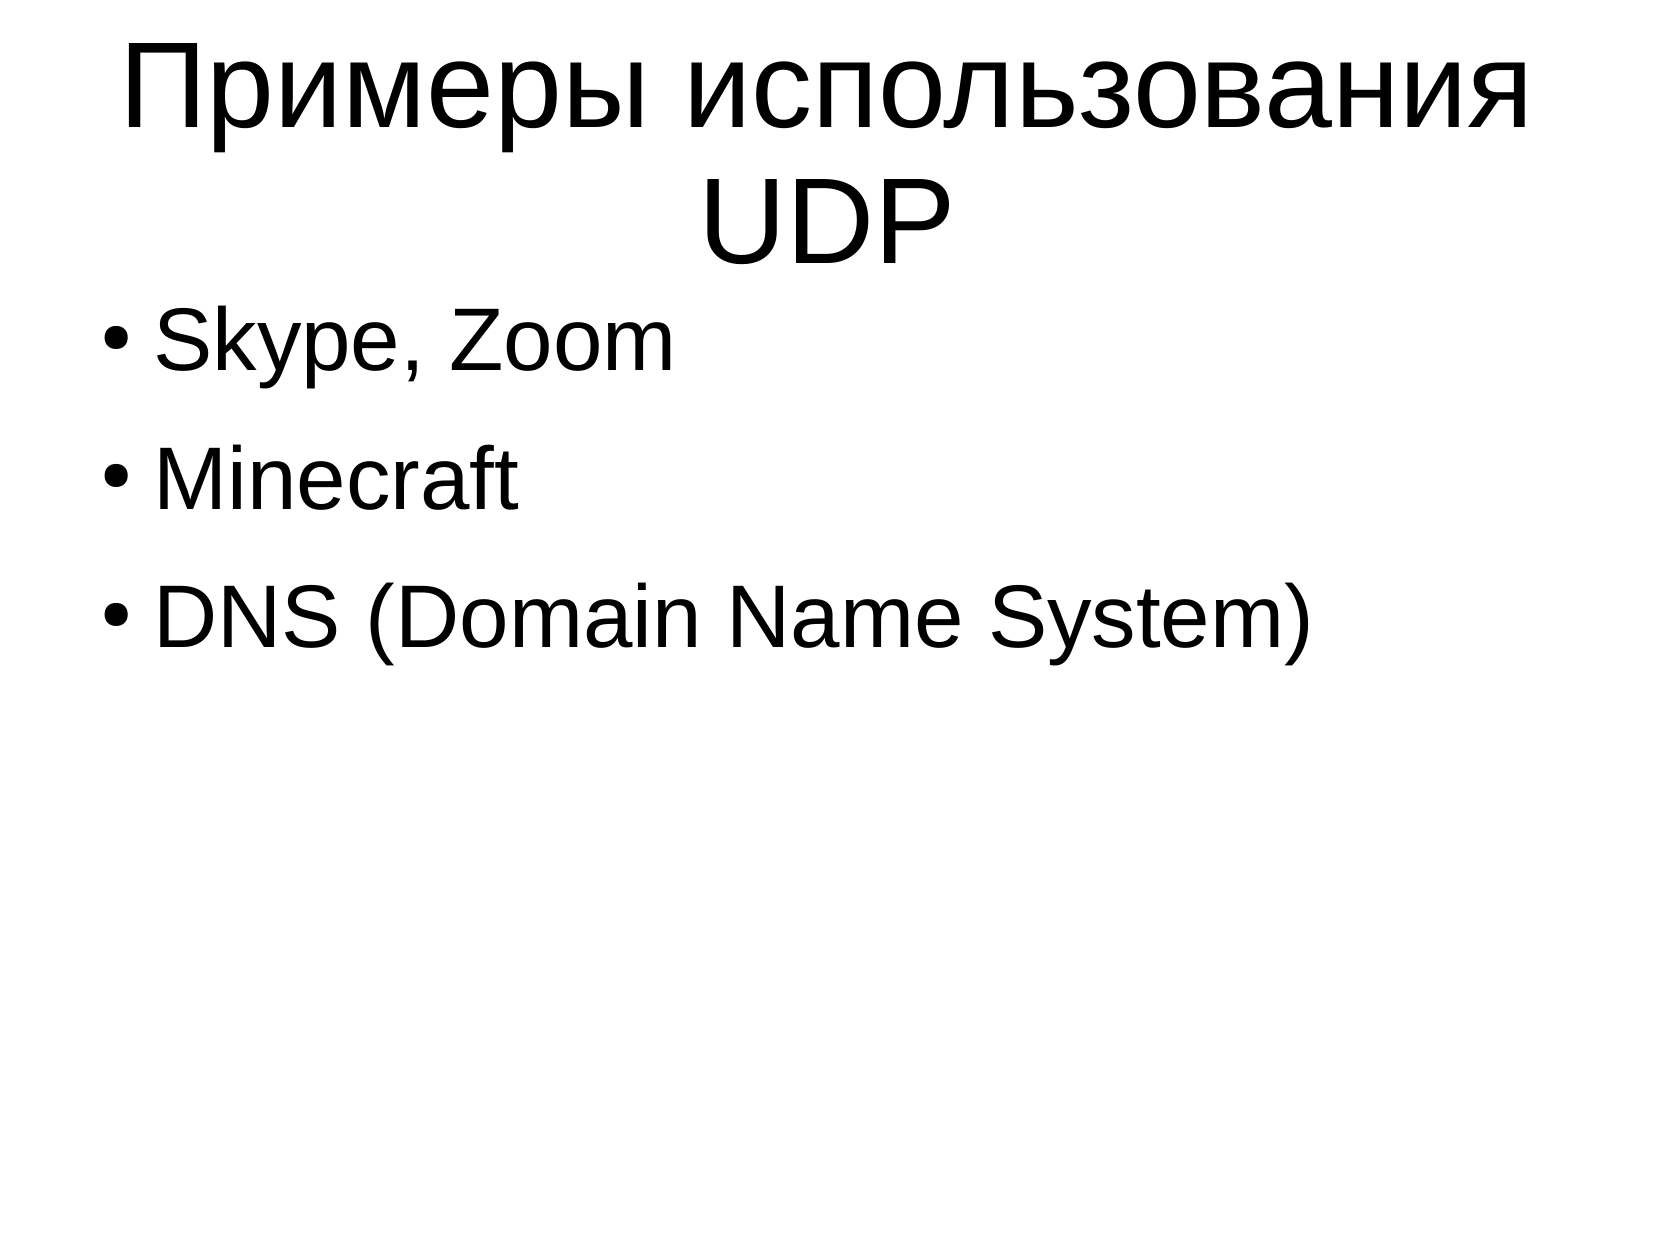

# Примеры использования UDP
Skype, Zoom
Minecraft
DNS (Domain Name System)